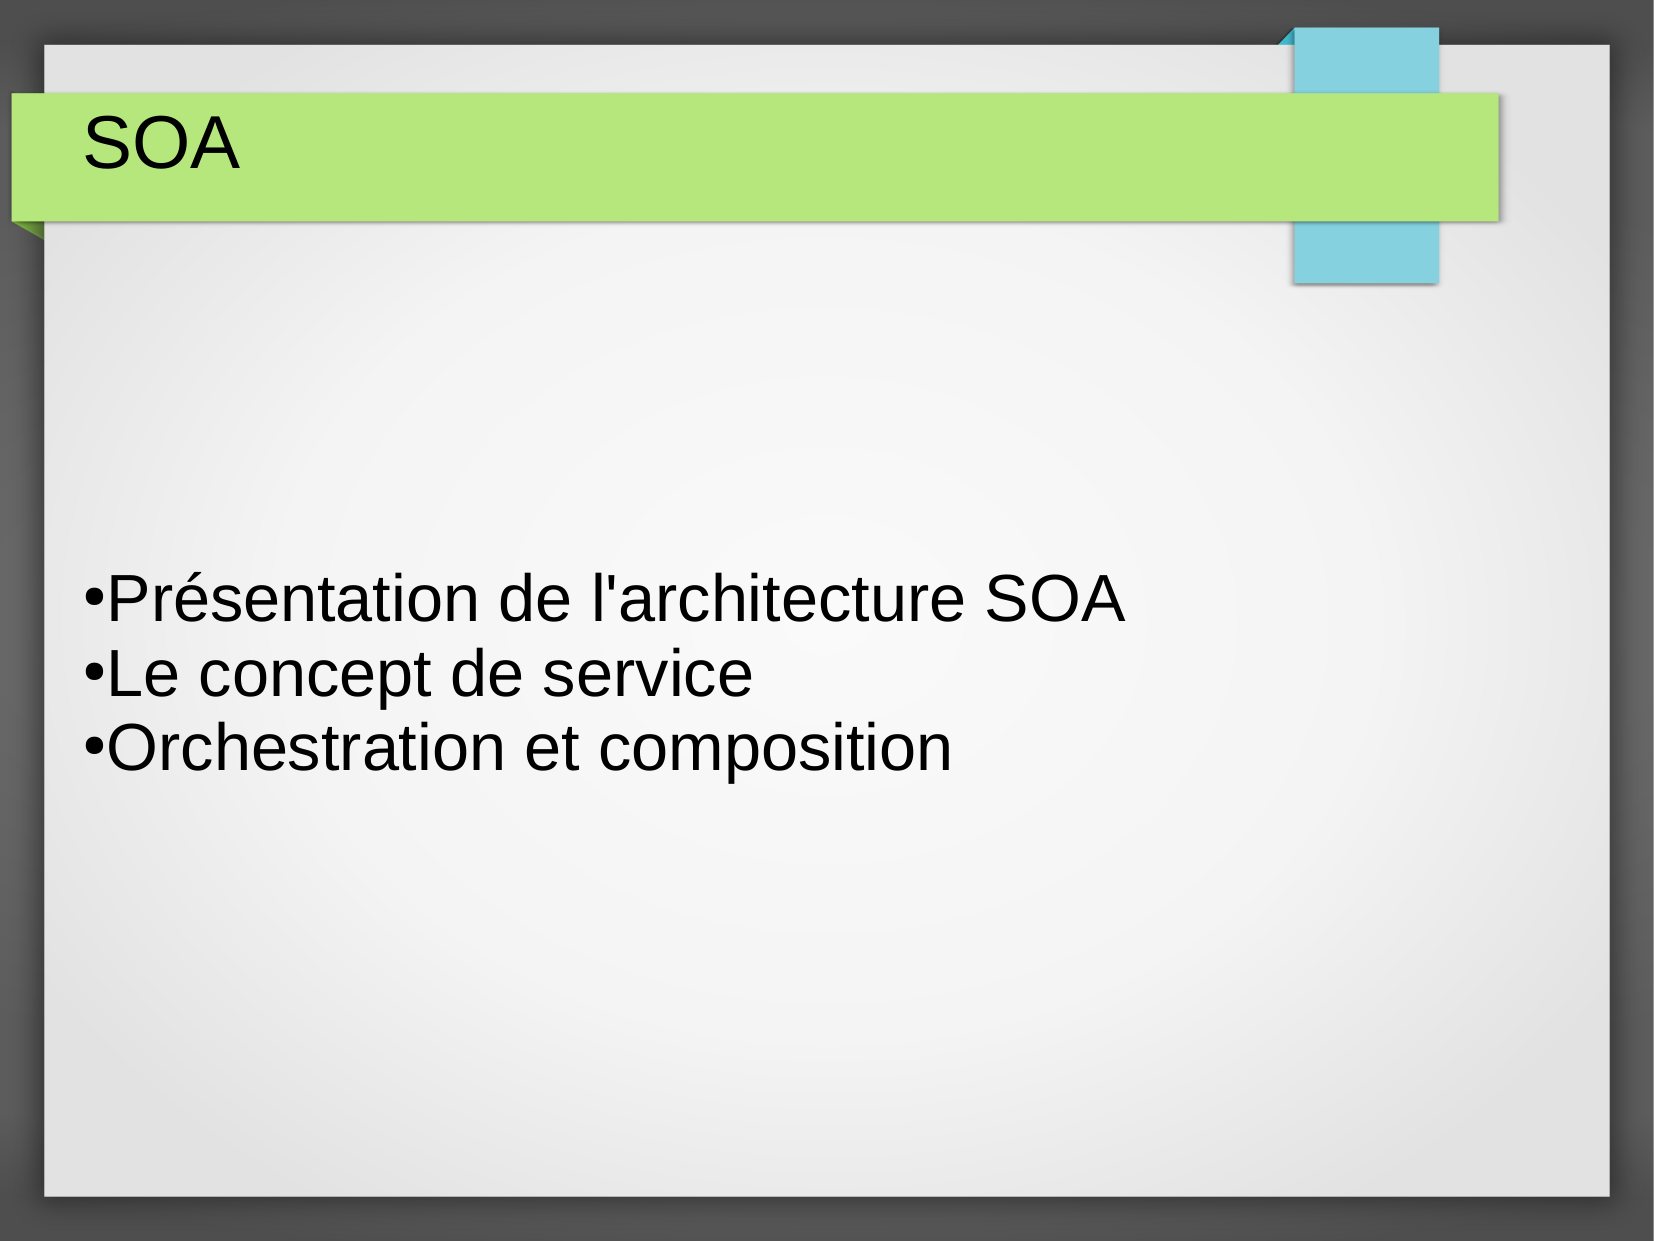

# SOA
Présentation de l'architecture SOA
Le concept de service
Orchestration et composition